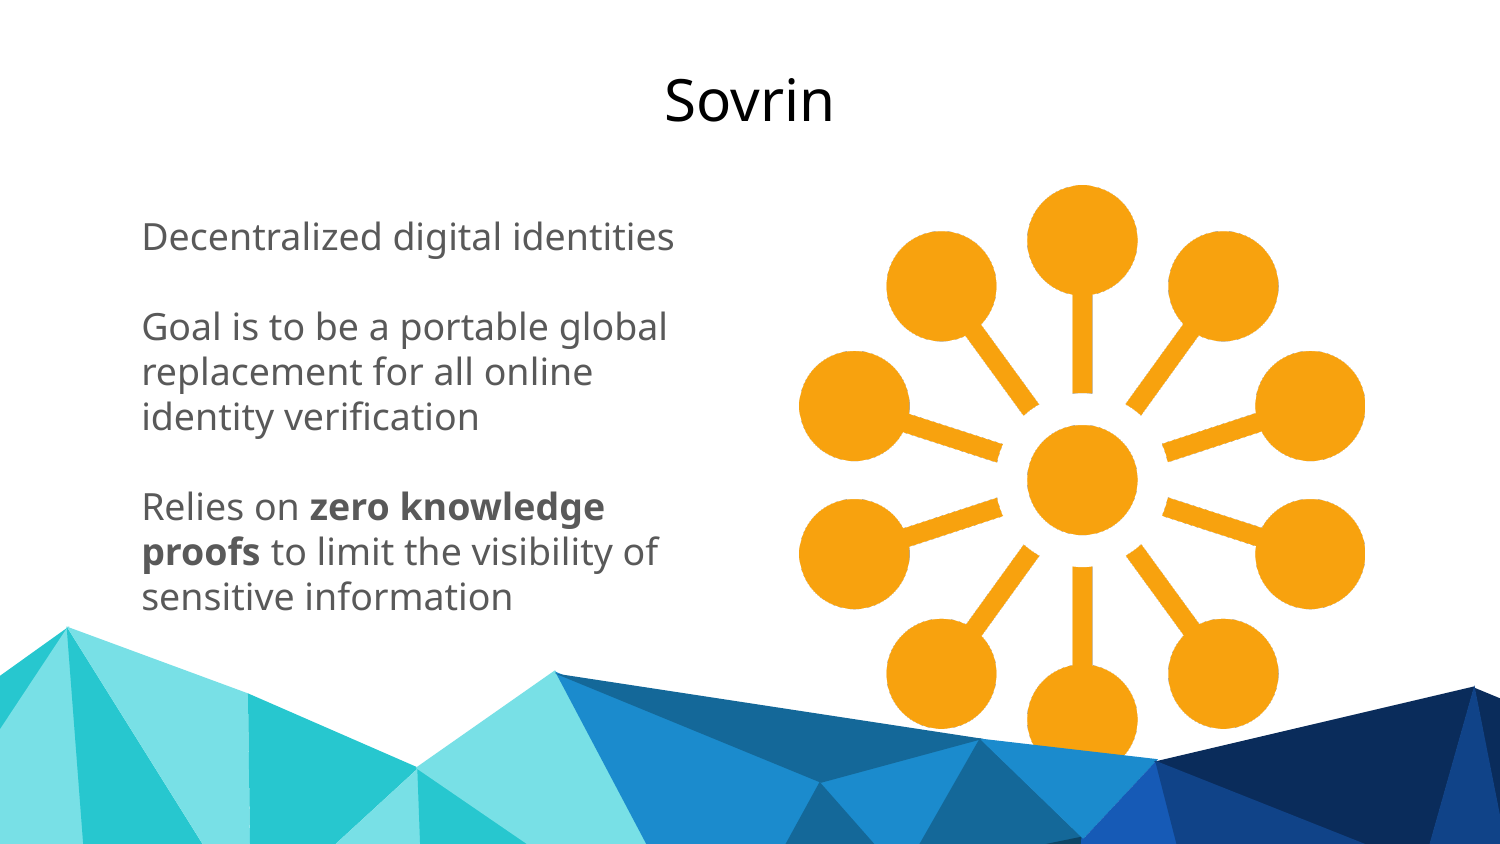

# Sovrin
Decentralized digital identities
Goal is to be a portable global replacement for all online
identity verification
Relies on zero knowledge proofs to limit the visibility of sensitive information